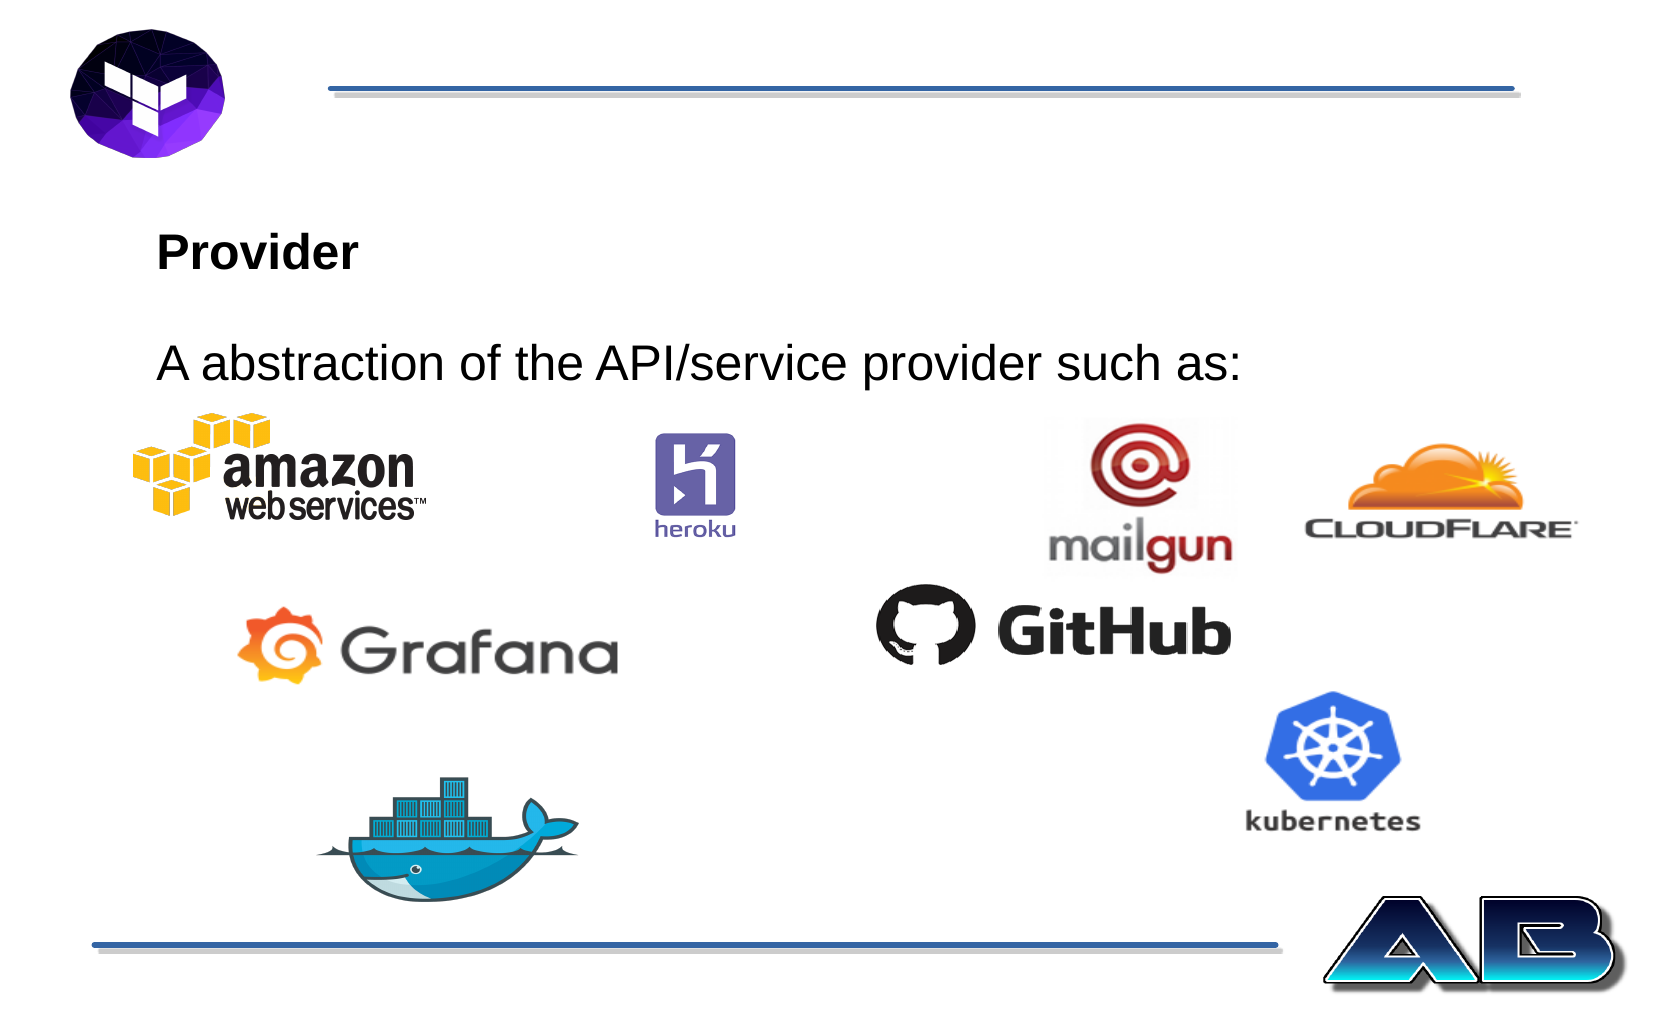

Provider
A abstraction of the API/service provider such as: